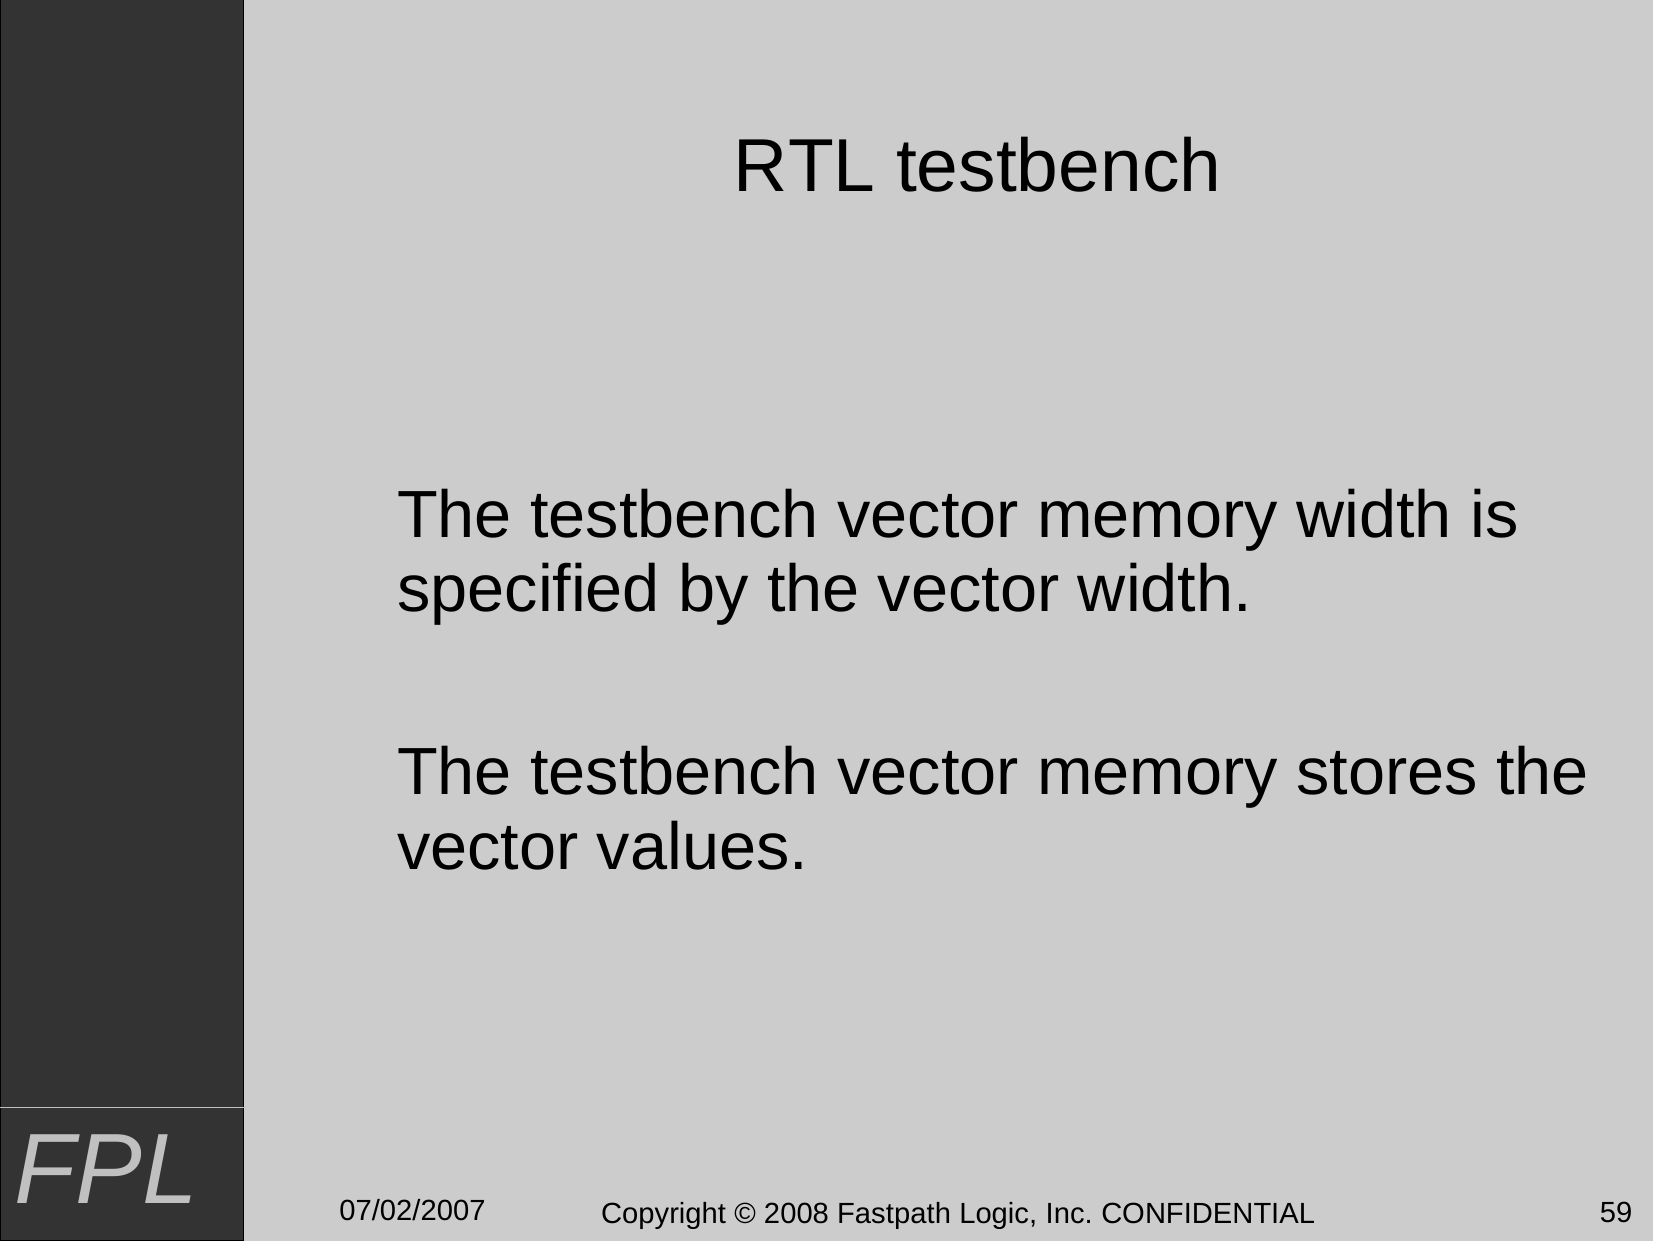

# RTL testbench
The testbench vector memory width is specified by the vector width.
The testbench vector memory stores the vector values.
07/02/2007
59
© 2007 FASTPATH LOGIC INC.